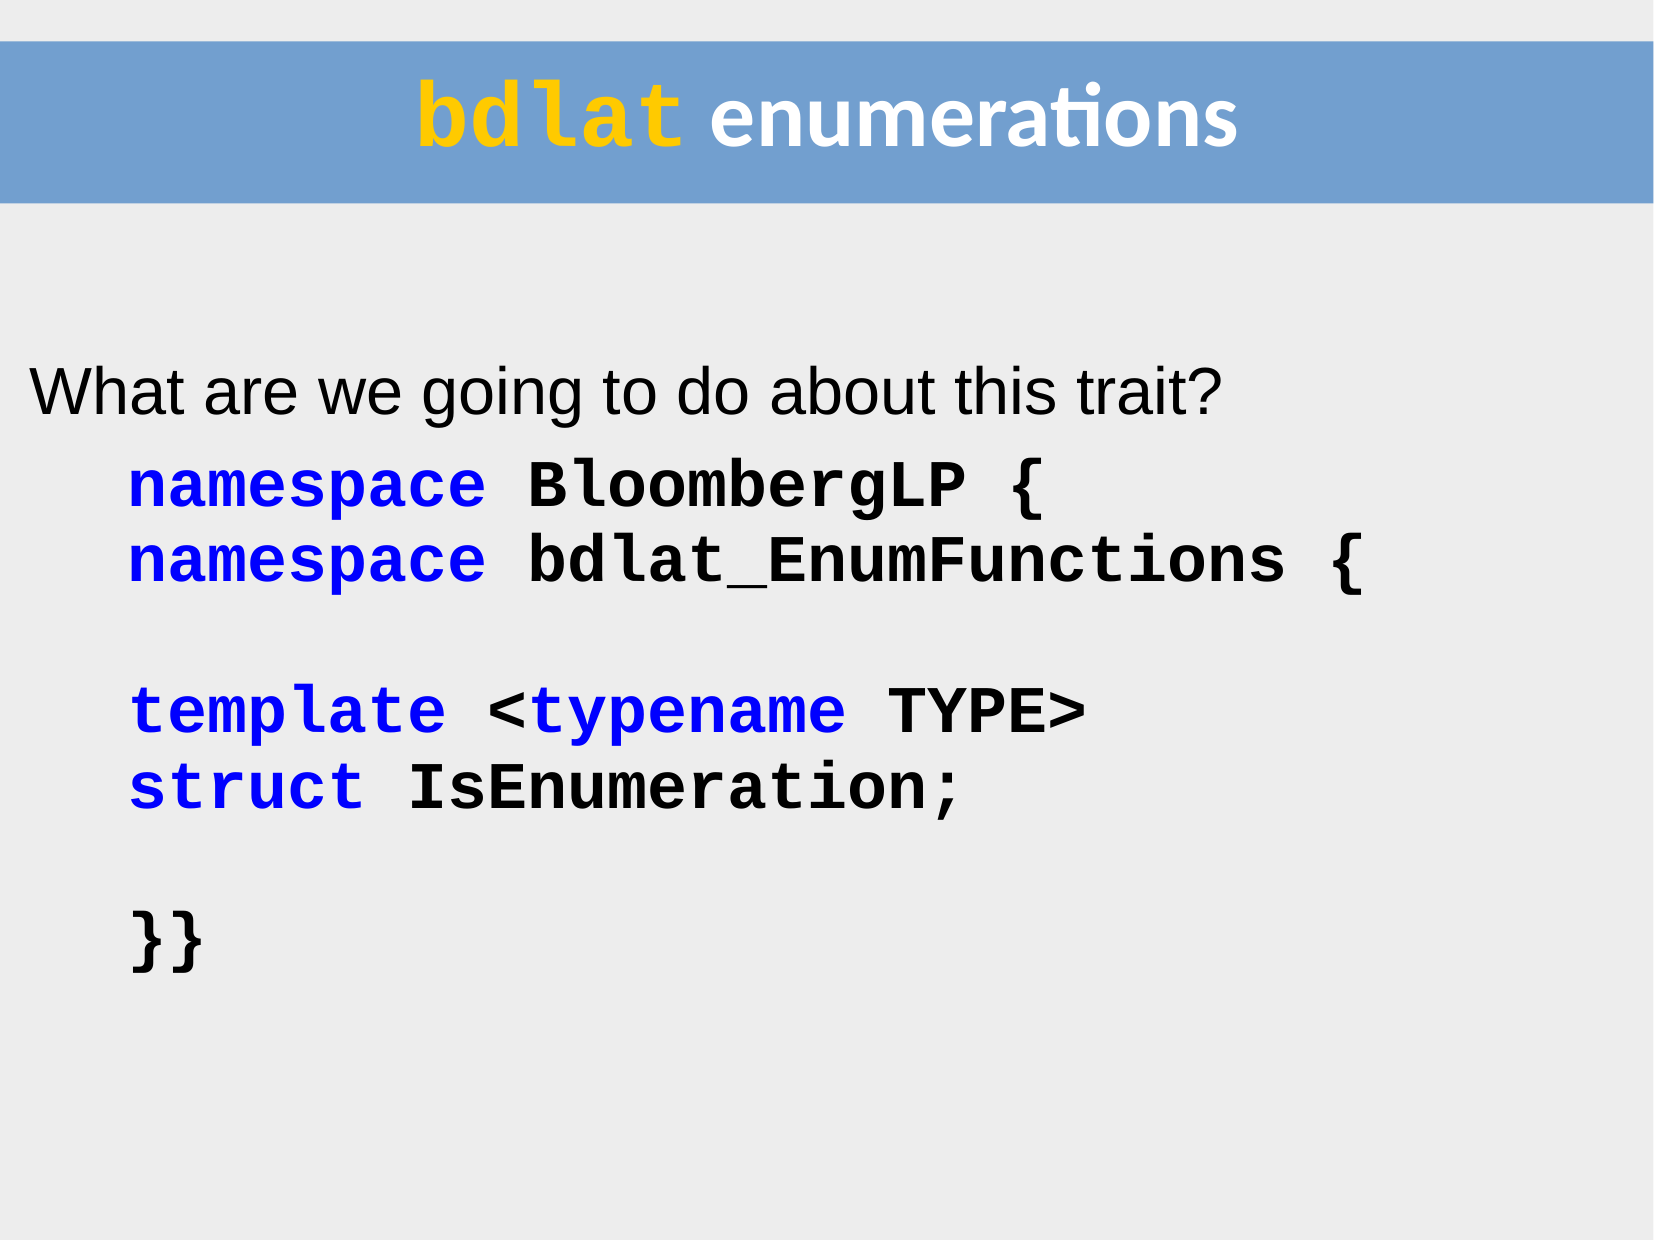

# bdlat enumerations
What are we going to do about this trait?
namespace BloombergLP {
namespace bdlat_EnumFunctions {
template <typename TYPE>
struct IsEnumeration;
}}